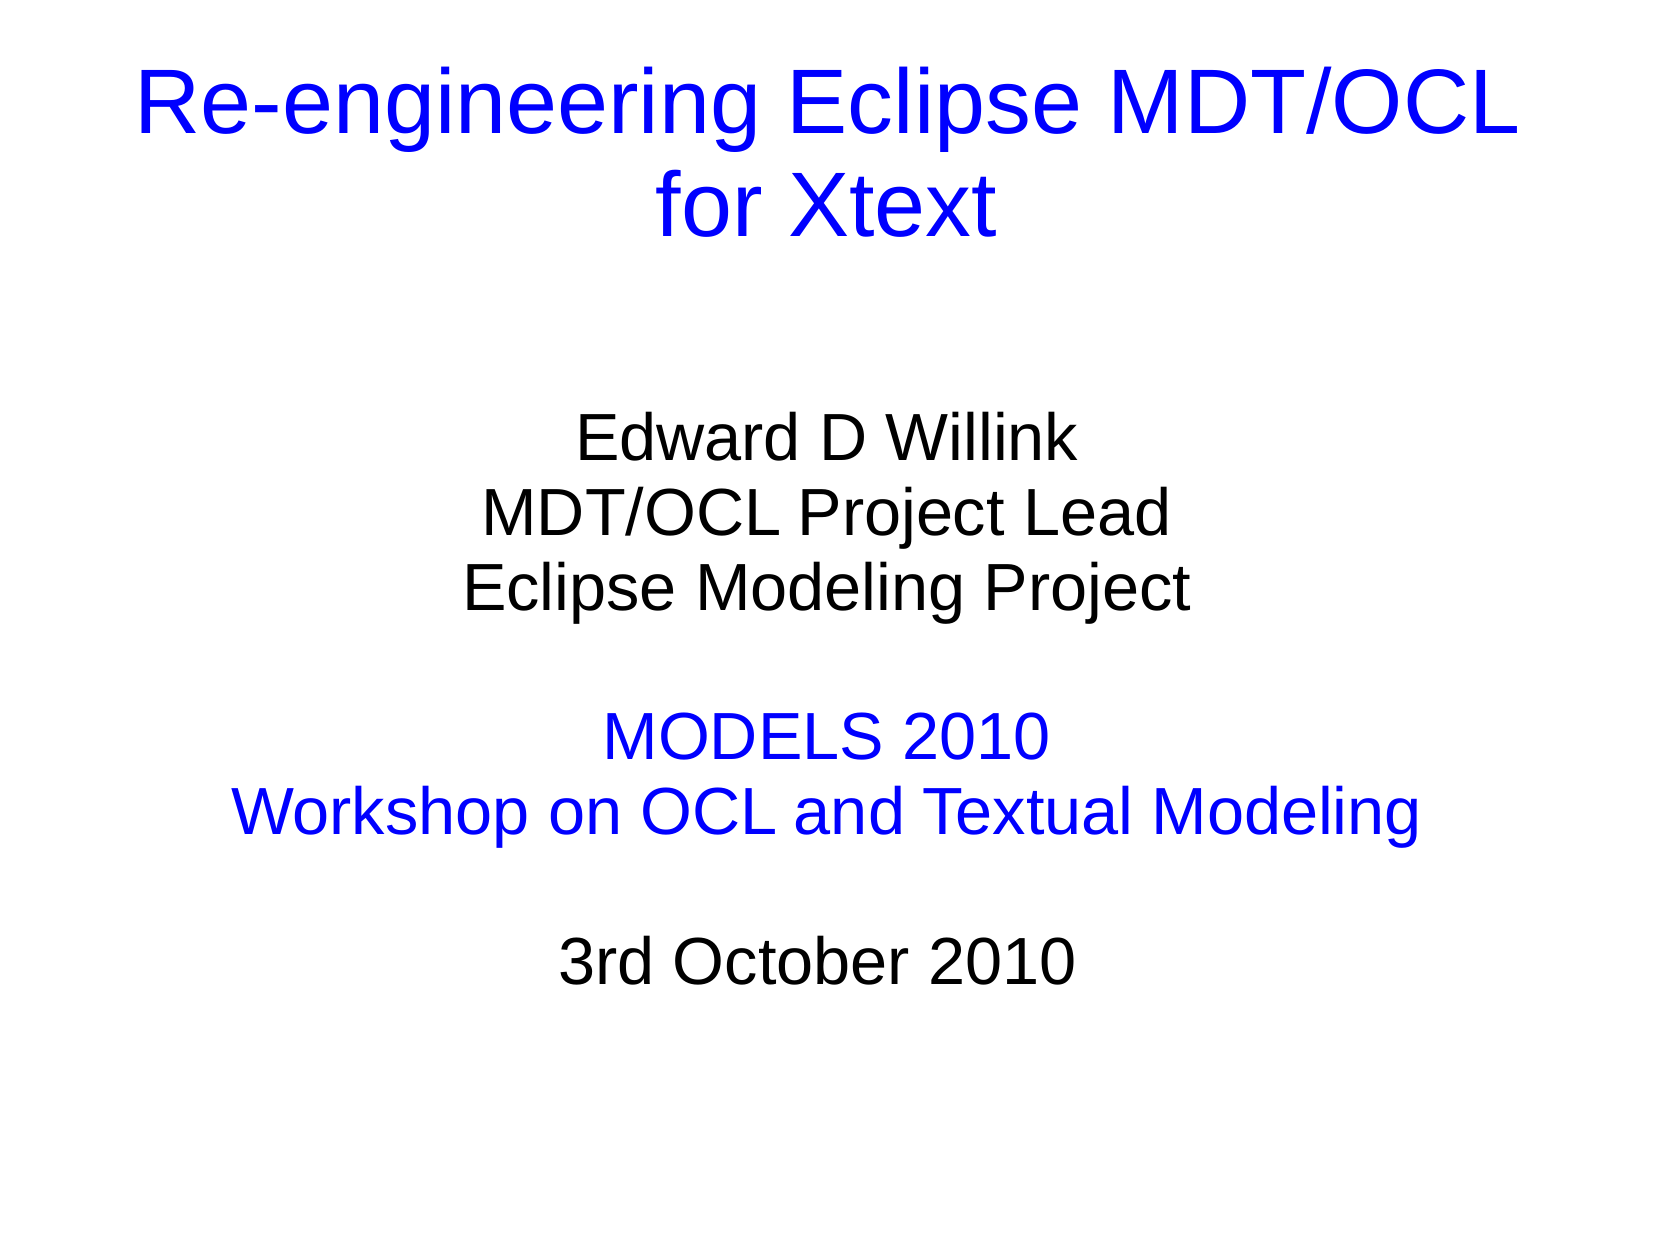

# Re-engineering Eclipse MDT/OCL for Xtext
Edward D Willink
MDT/OCL Project Lead
Eclipse Modeling Project
MODELS 2010
Workshop on OCL and Textual Modeling
3rd October 2010